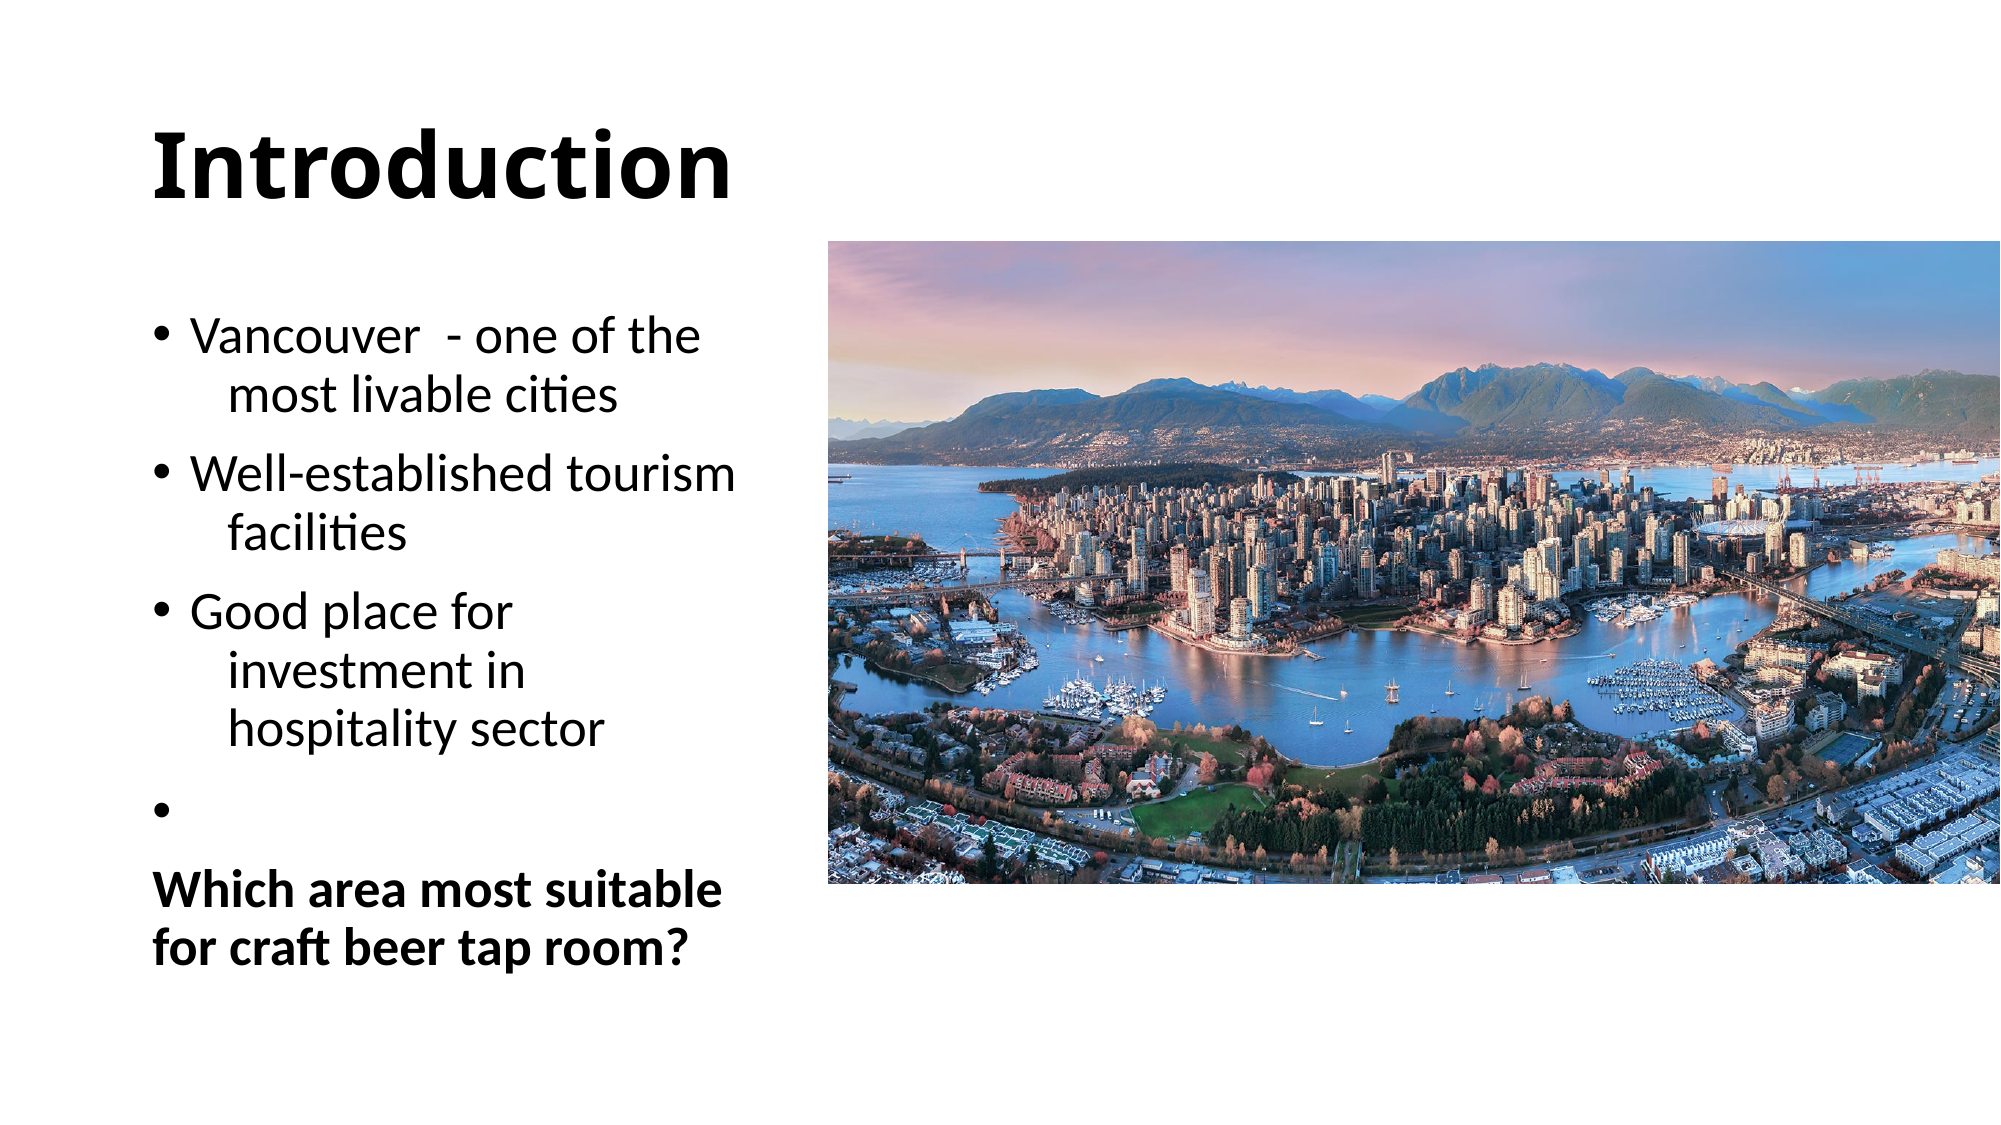

# Introduction
Vancouver - one of the most livable cities
Well-established tourism facilities
Good place for investment in hospitality sector
Which area most suitable for craft beer tap room?